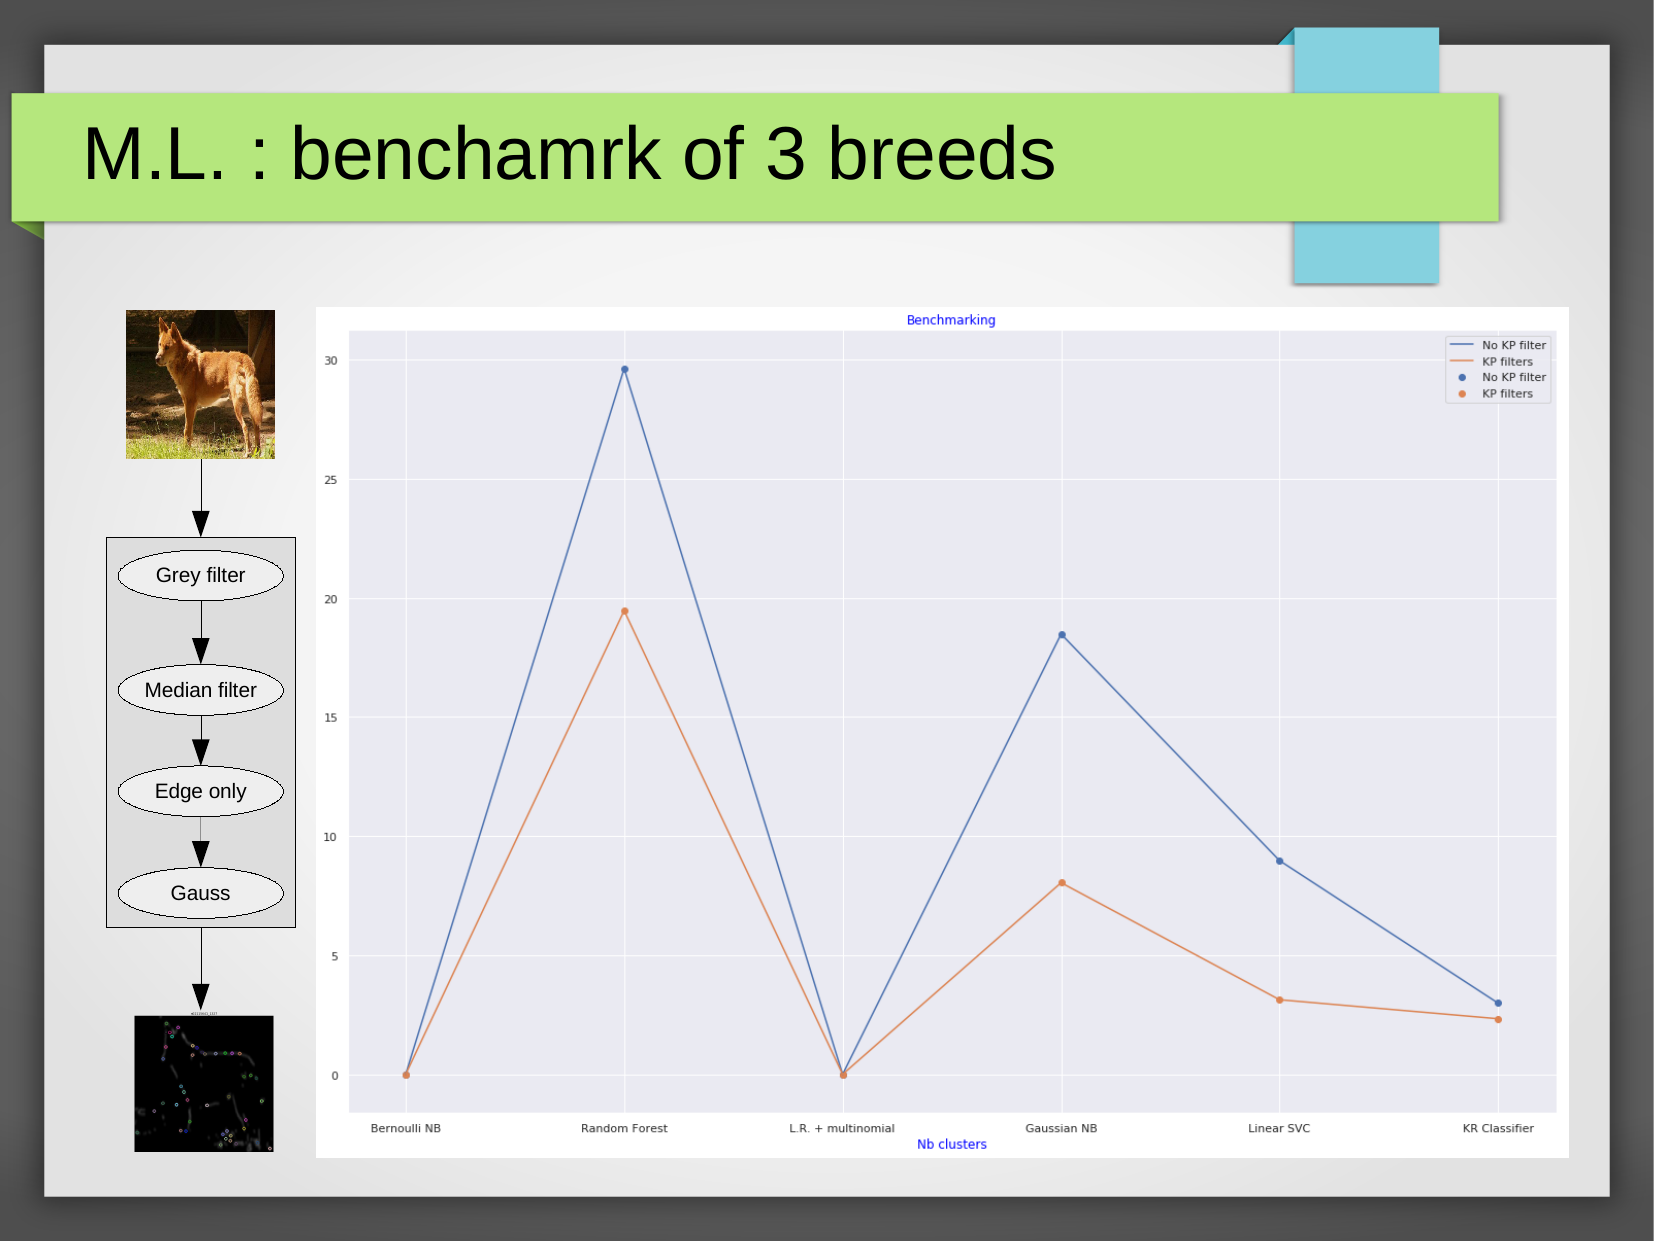

# M.L. : benchamrk of 3 breeds
Grey filter
Median filter
Edge only
Gauss